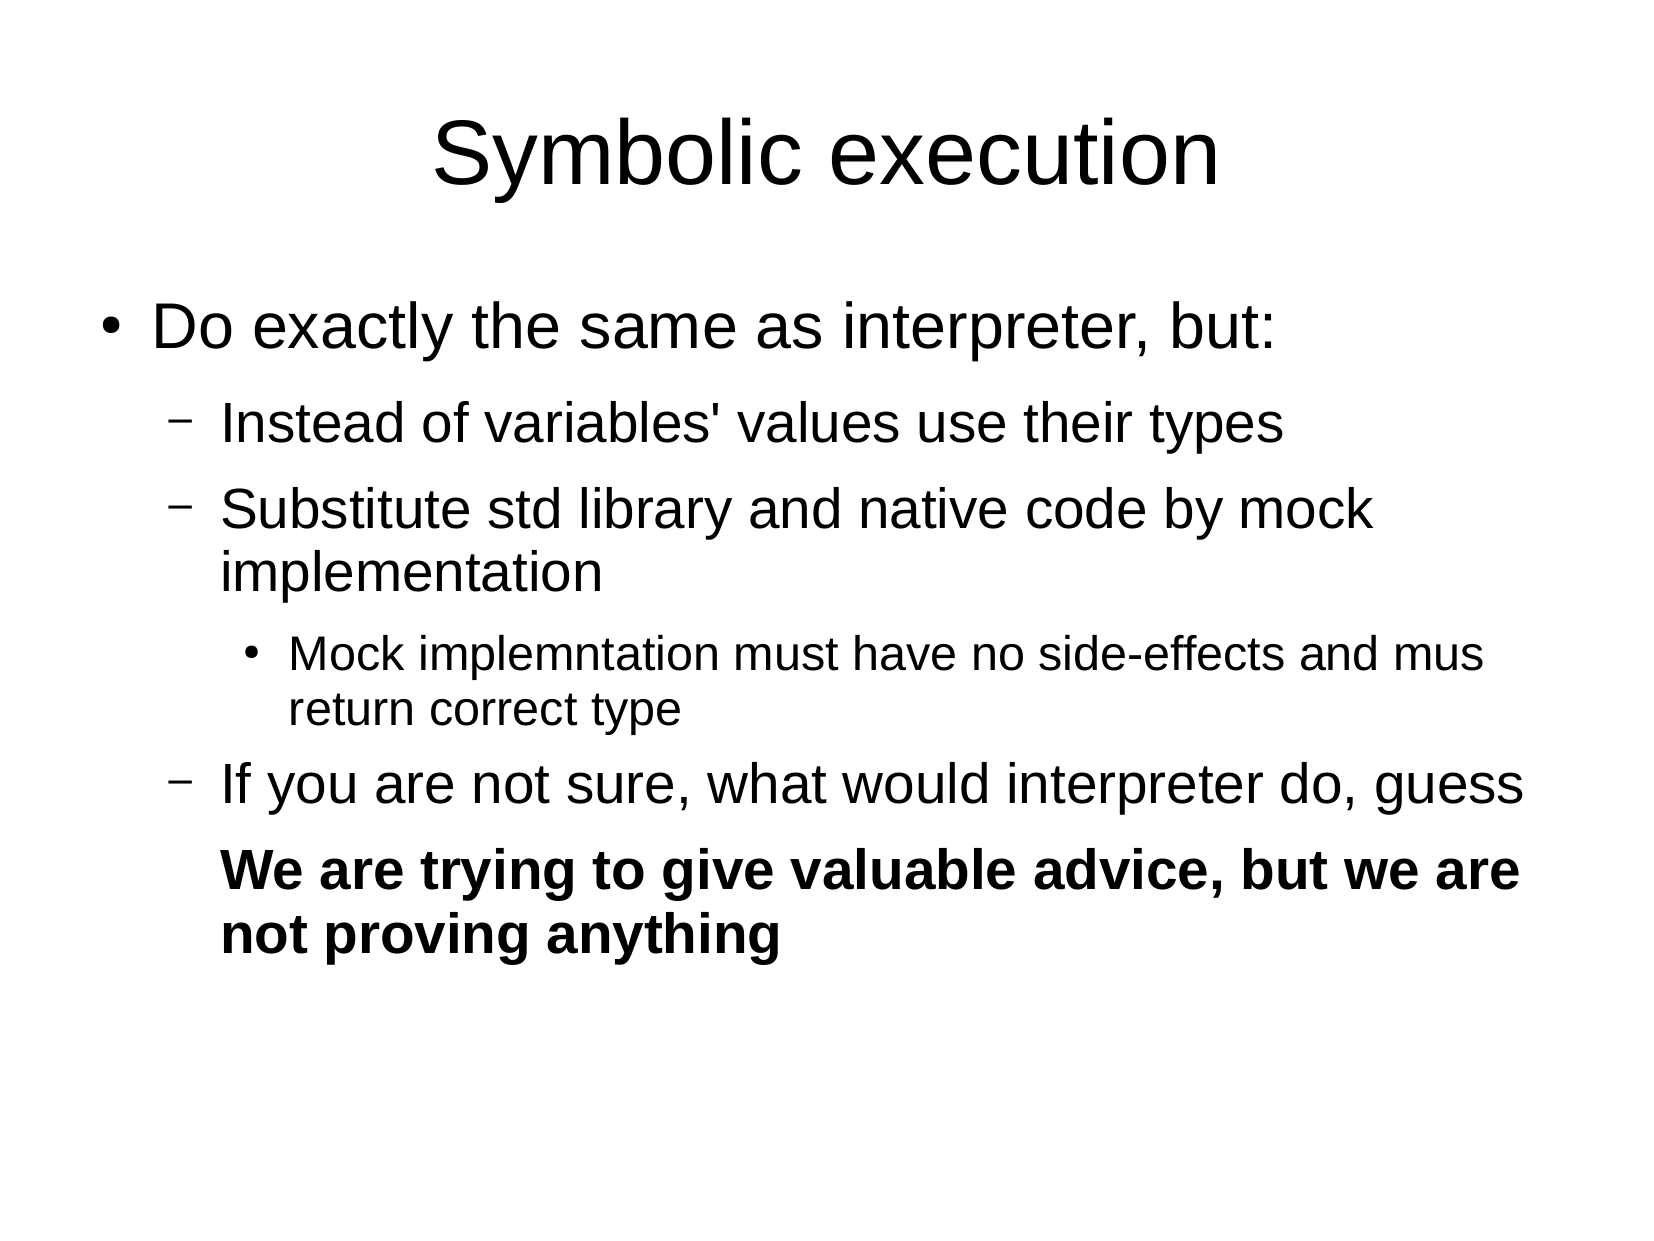

# Symbolic execution
Do exactly the same as interpreter, but:
Instead of variables' values use their types
Substitute std library and native code by mock implementation
Mock implemntation must have no side-effects and mus return correct type
If you are not sure, what would interpreter do, guess
We are trying to give valuable advice, but we are not proving anything